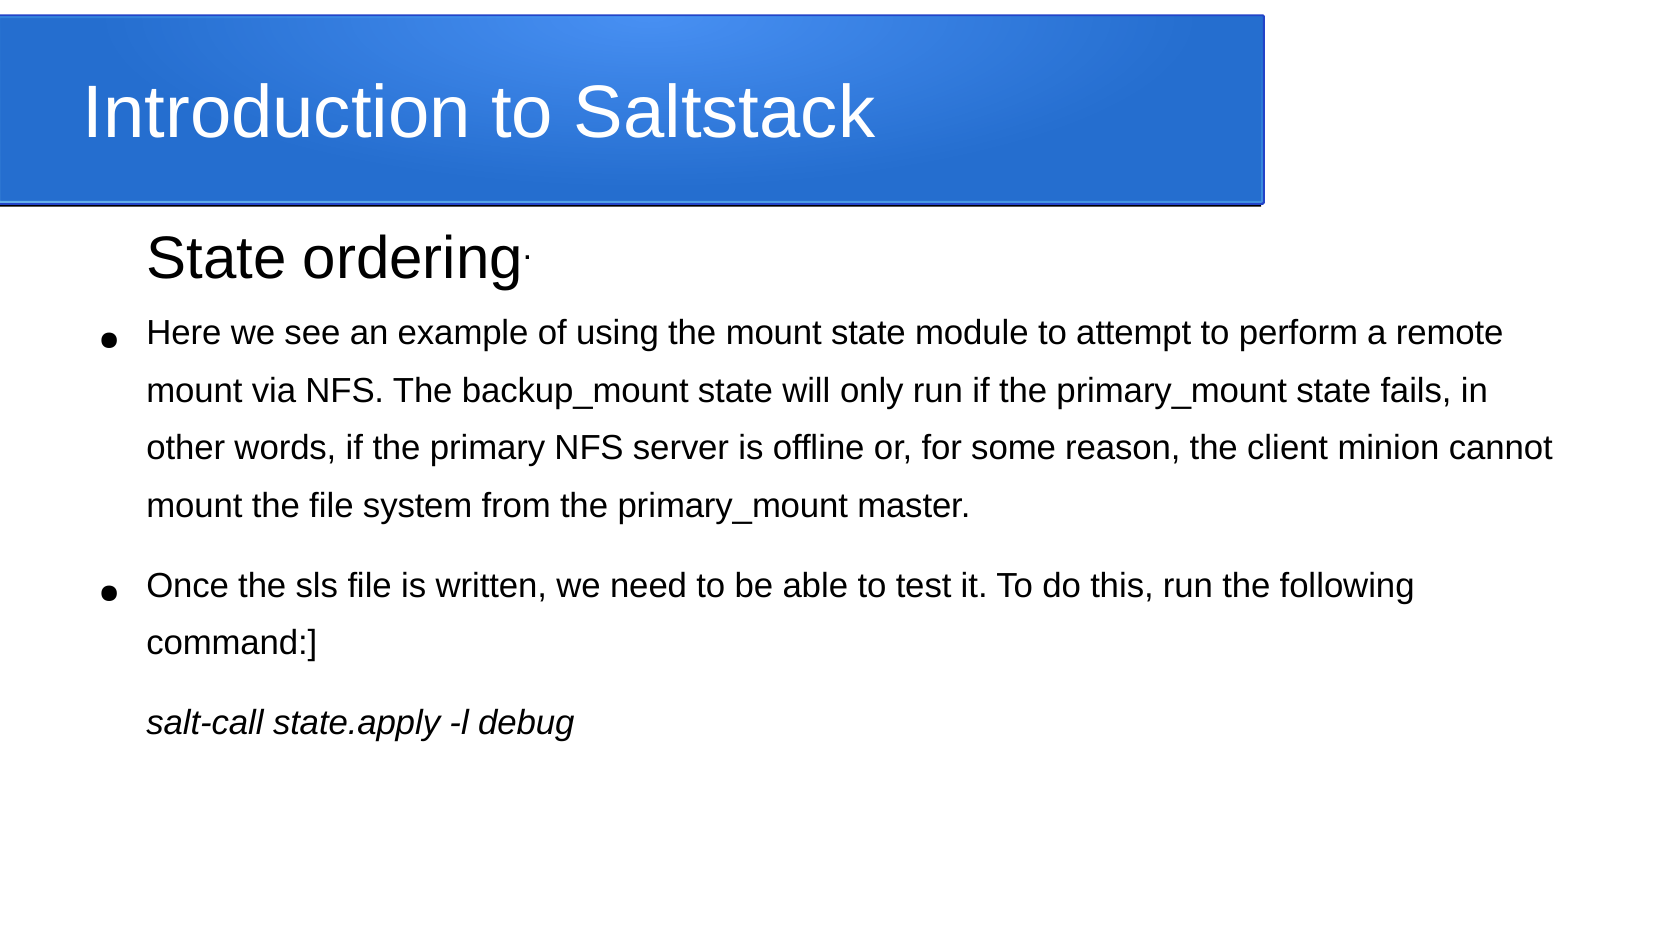

# Introduction to Saltstack
State ordering.
Here we see an example of using the mount state module to attempt to perform a remote mount via NFS. The backup_mount state will only run if the primary_mount state fails, in other words, if the primary NFS server is offline or, for some reason, the client minion cannot mount the file system from the primary_mount master.
Once the sls file is written, we need to be able to test it. To do this, run the following command:]
salt-call state.apply -l debug